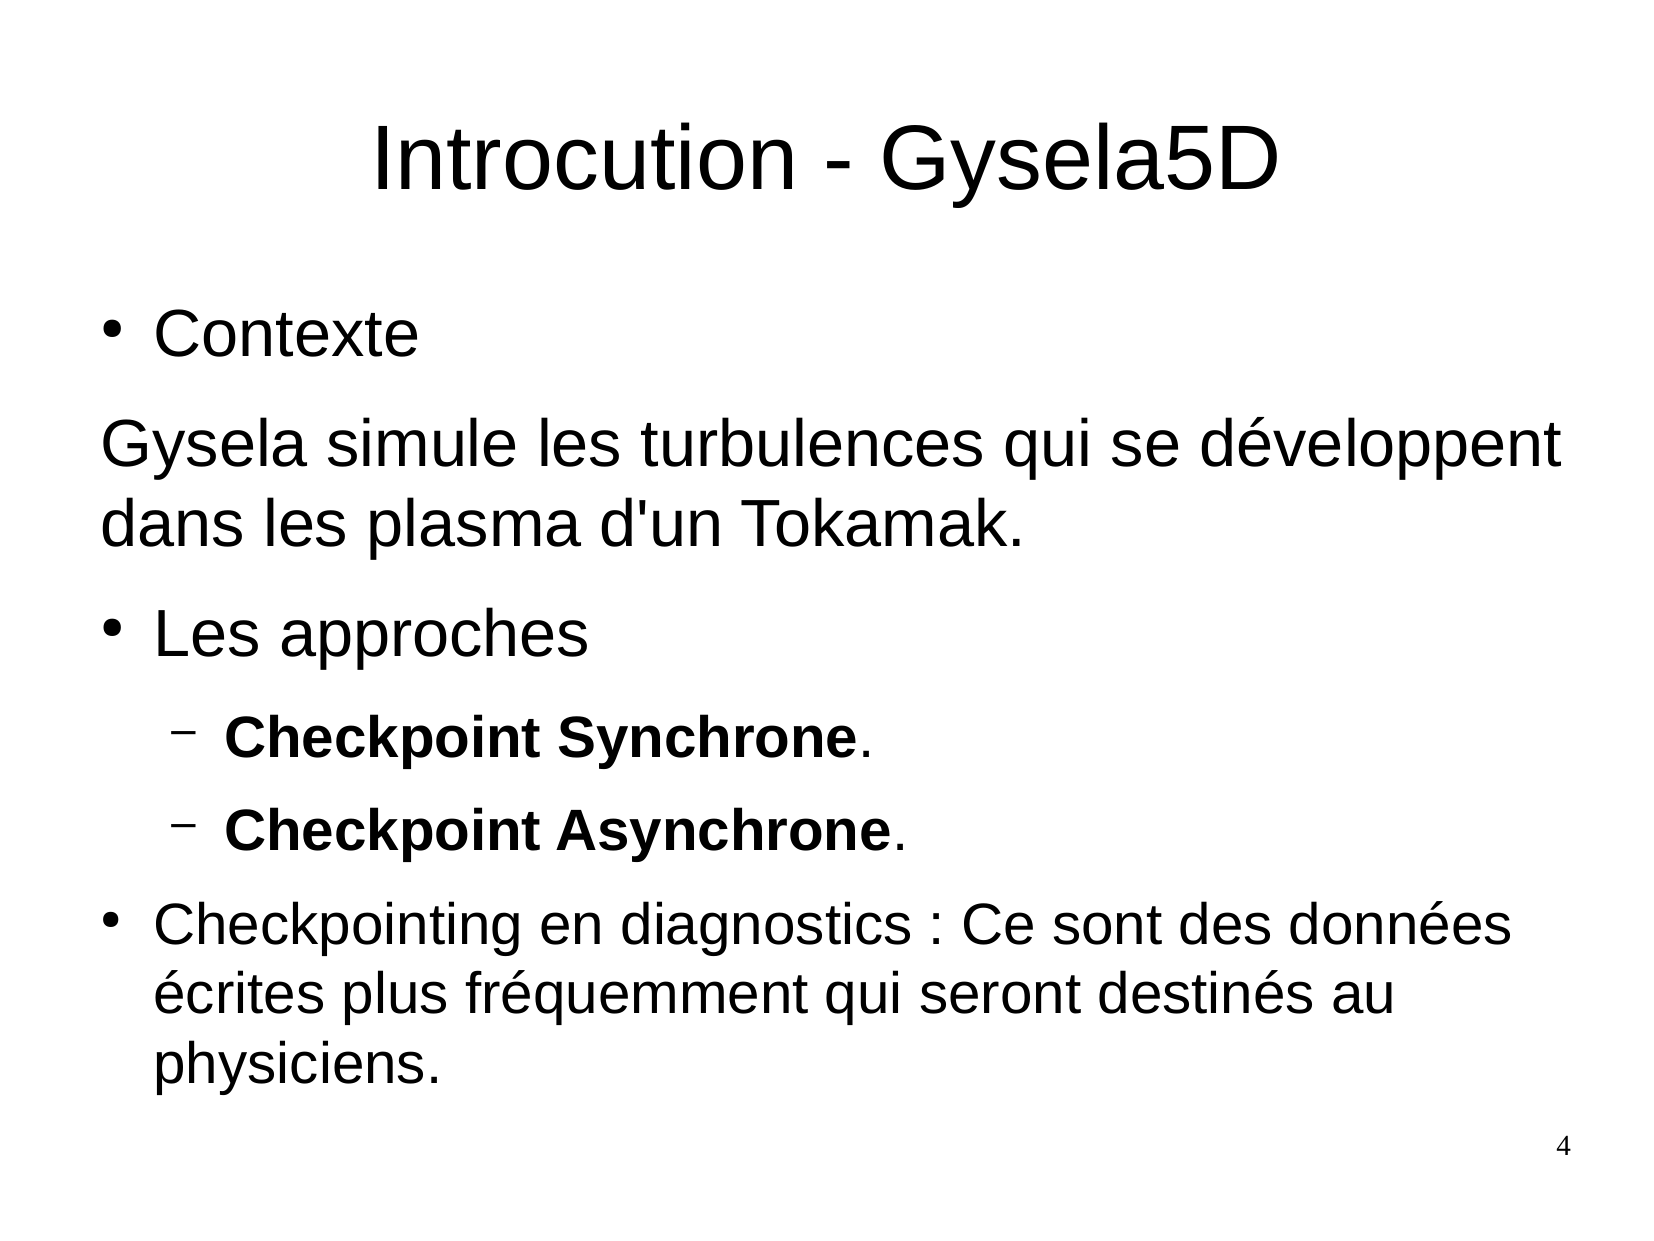

# Introcution - Gysela5D
Contexte
Gysela simule les turbulences qui se développent dans les plasma d'un Tokamak.
Les approches
Checkpoint Synchrone.
Checkpoint Asynchrone.
Checkpointing en diagnostics : Ce sont des données écrites plus fréquemment qui seront destinés au physiciens.
4